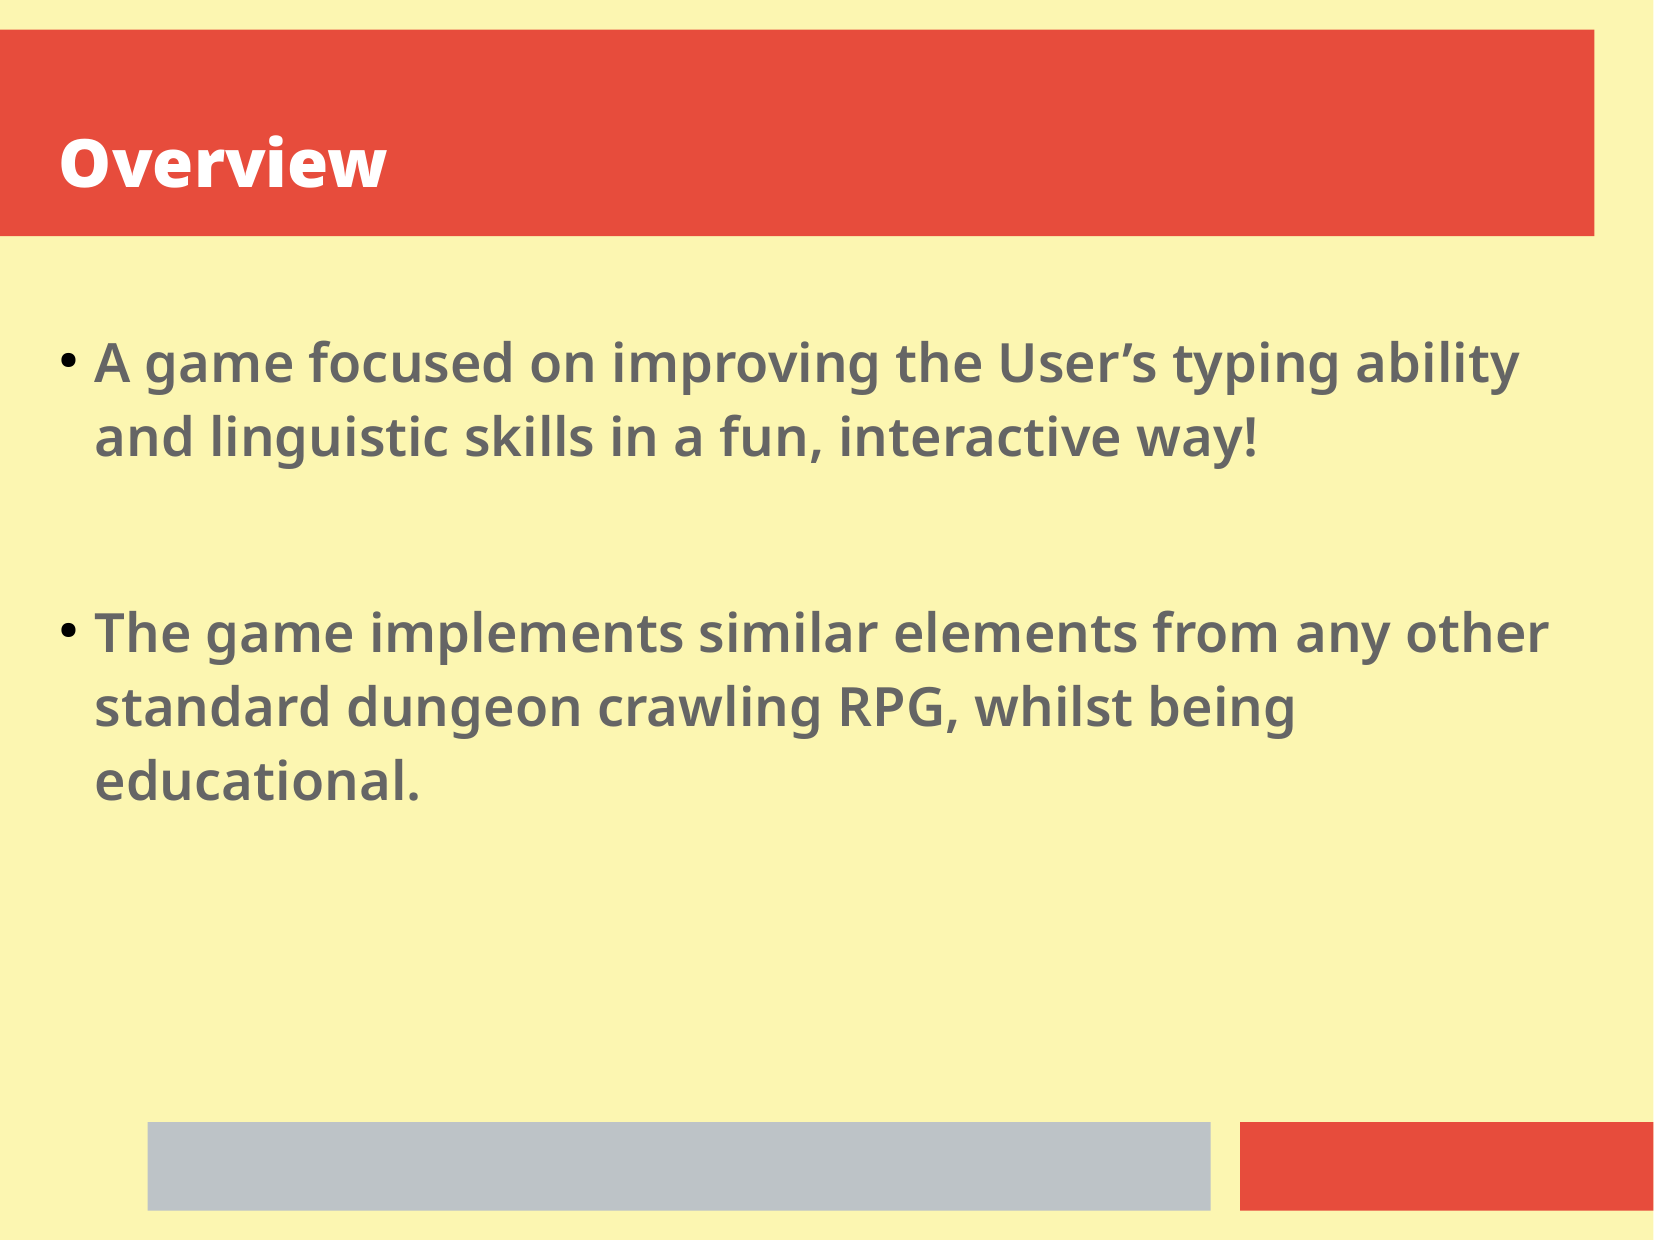

# Overview
A game focused on improving the User’s typing ability and linguistic skills in a fun, interactive way!
The game implements similar elements from any other standard dungeon crawling RPG, whilst being educational.